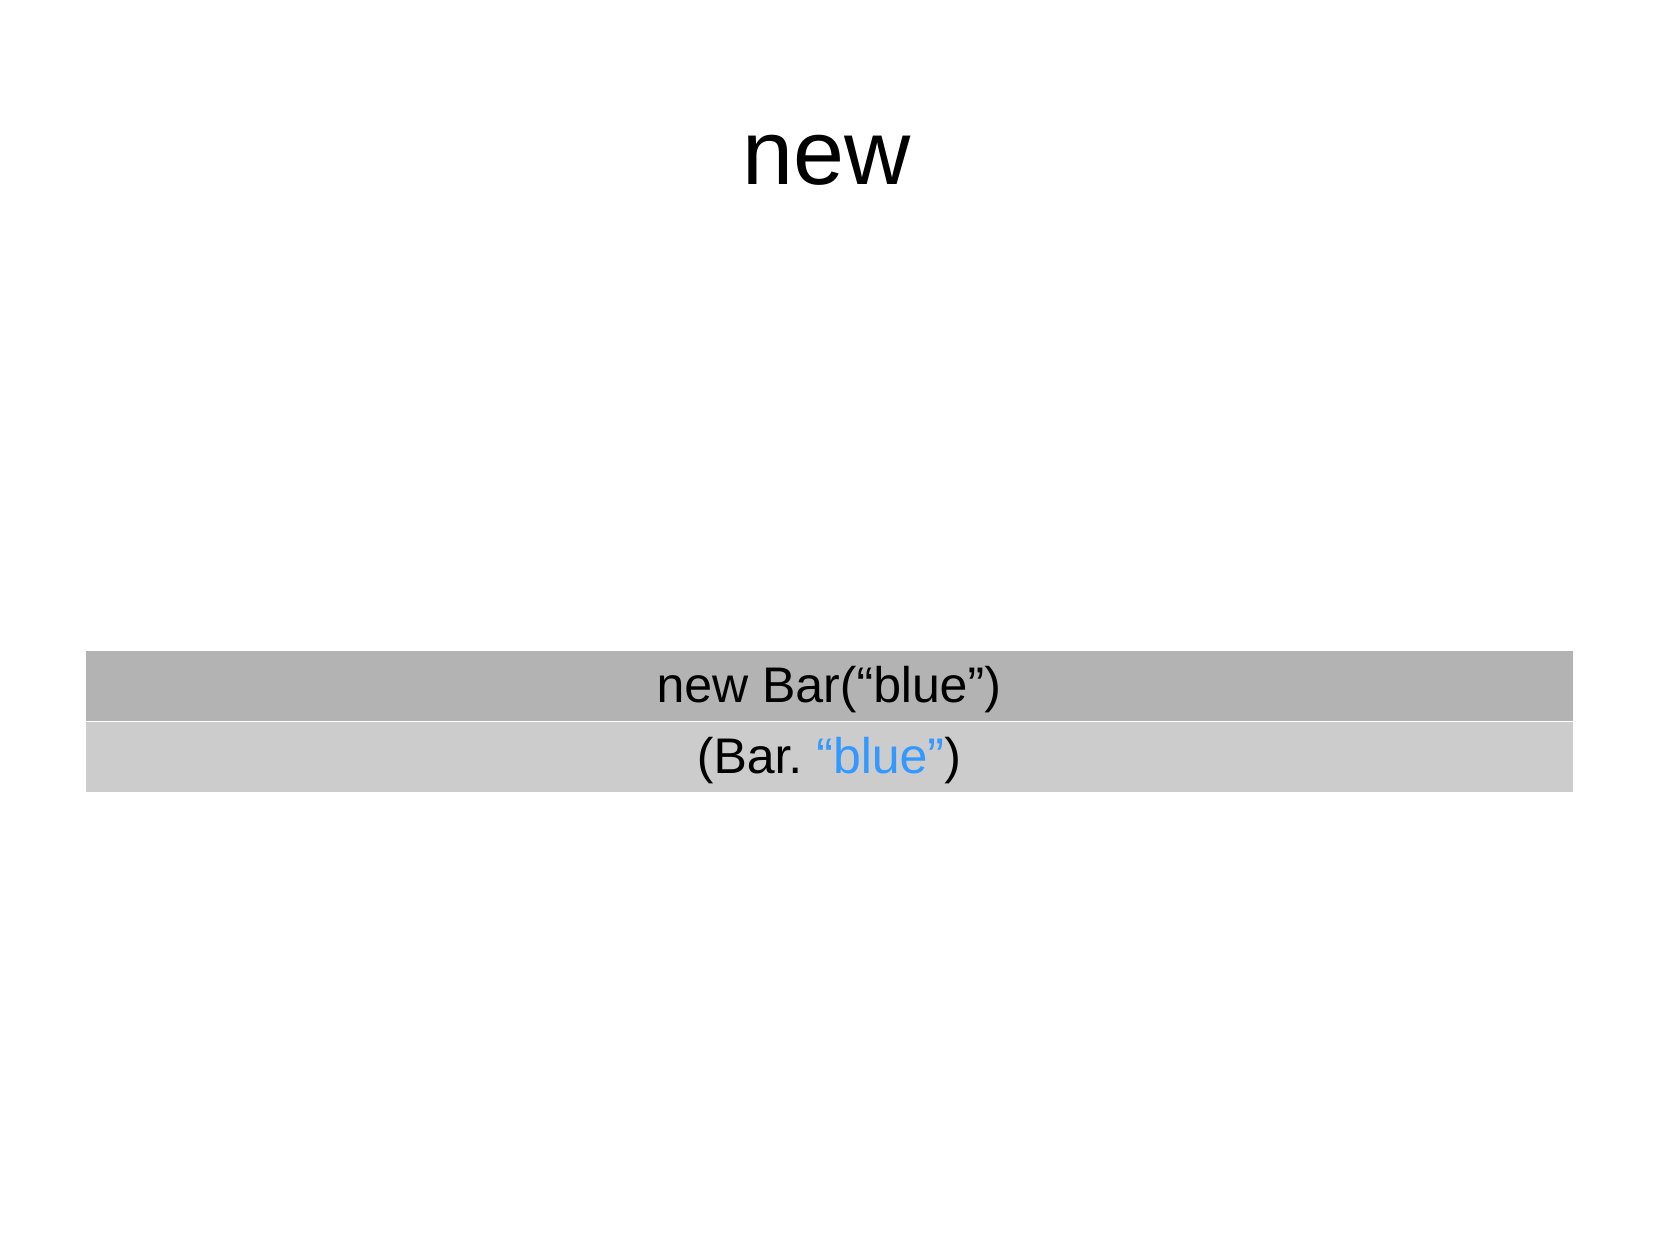

# new
| new Bar(“blue”) |
| --- |
| (Bar. “blue”) |